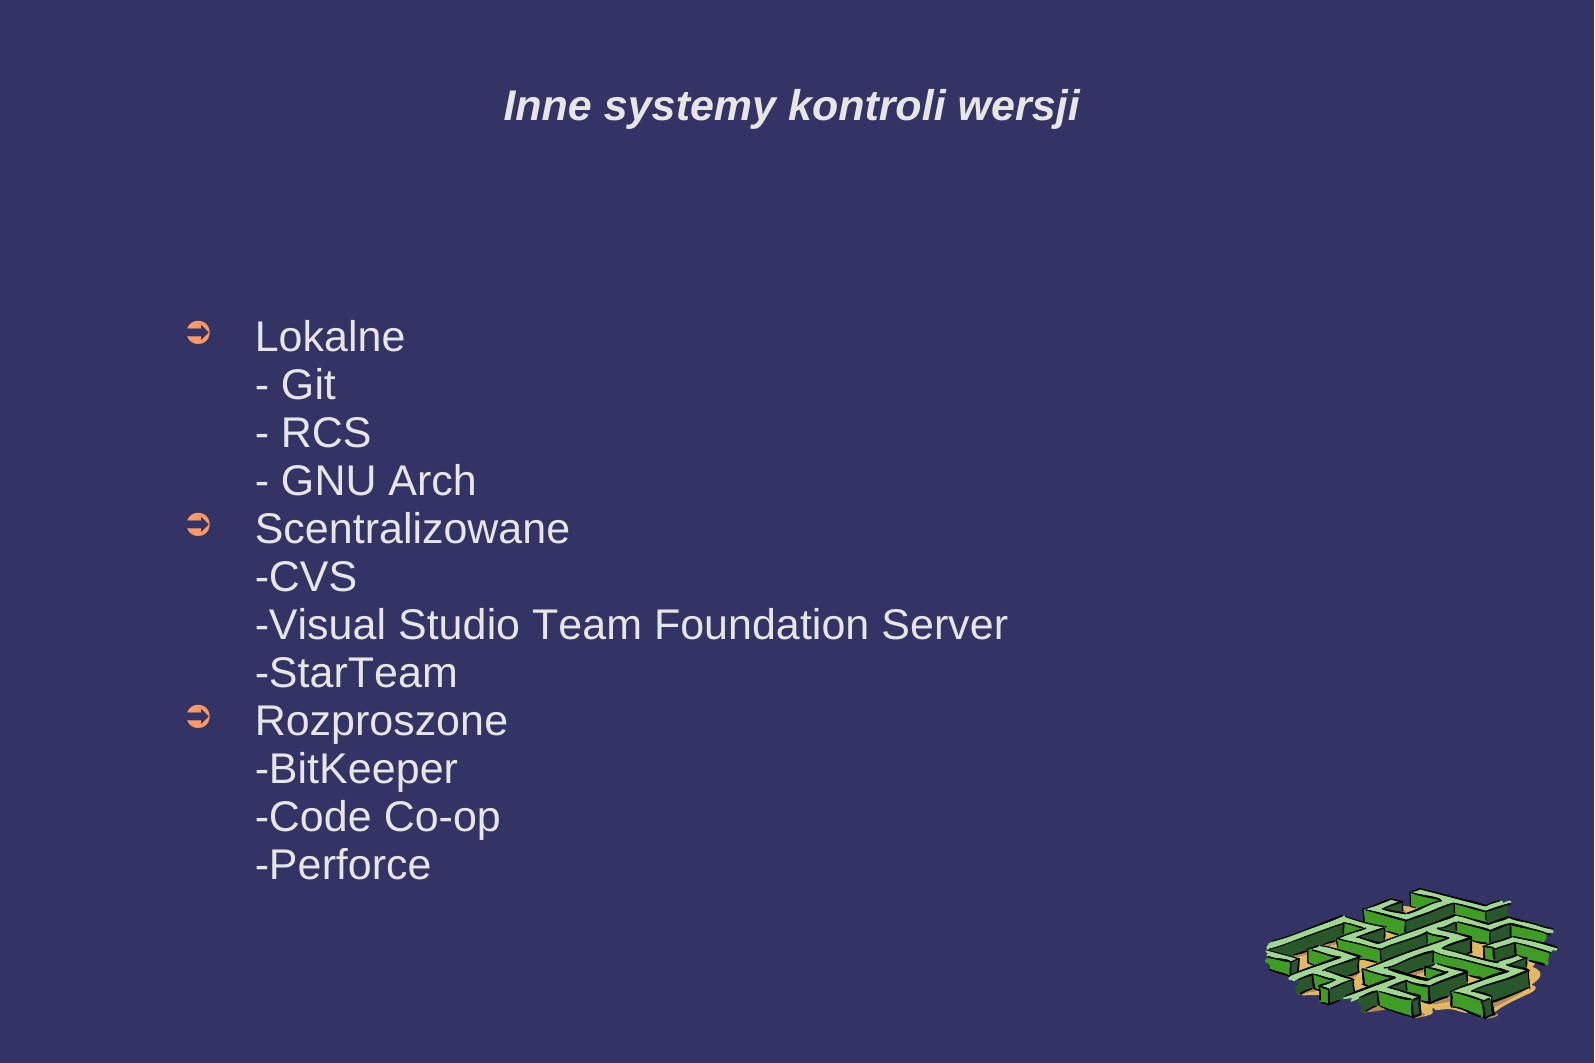

# Inne systemy kontroli wersji
Lokalne
- Git
- RCS
- GNU Arch
Scentralizowane
-CVS
-Visual Studio Team Foundation Server
-StarTeam
Rozproszone
-BitKeeper
-Code Co-op
-Perforce